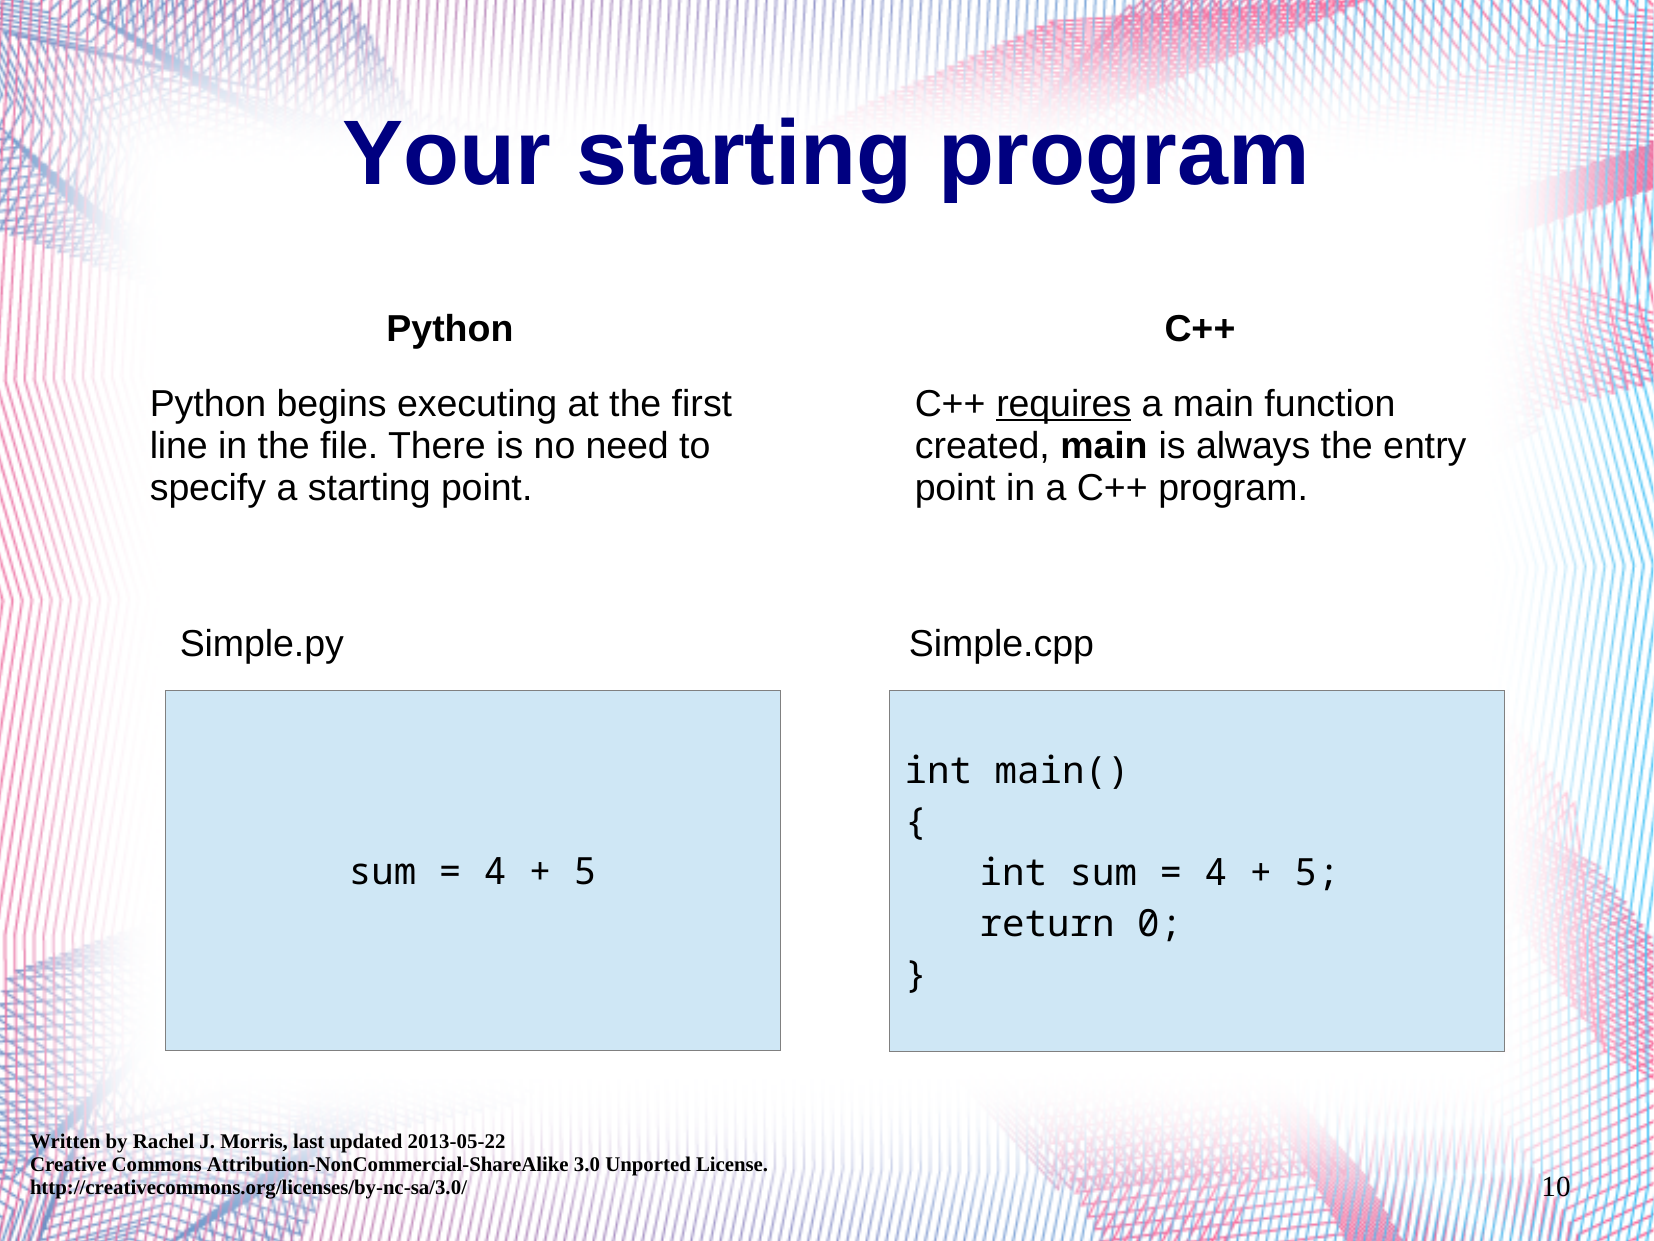

# Your starting program
Python
C++
Python begins executing at the first line in the file. There is no need to specify a starting point.
C++ requires a main function created, main is always the entry point in a C++ program.
Simple.py
Simple.cpp
sum = 4 + 5
int main()
{
	int sum = 4 + 5;
	return 0;
}
10